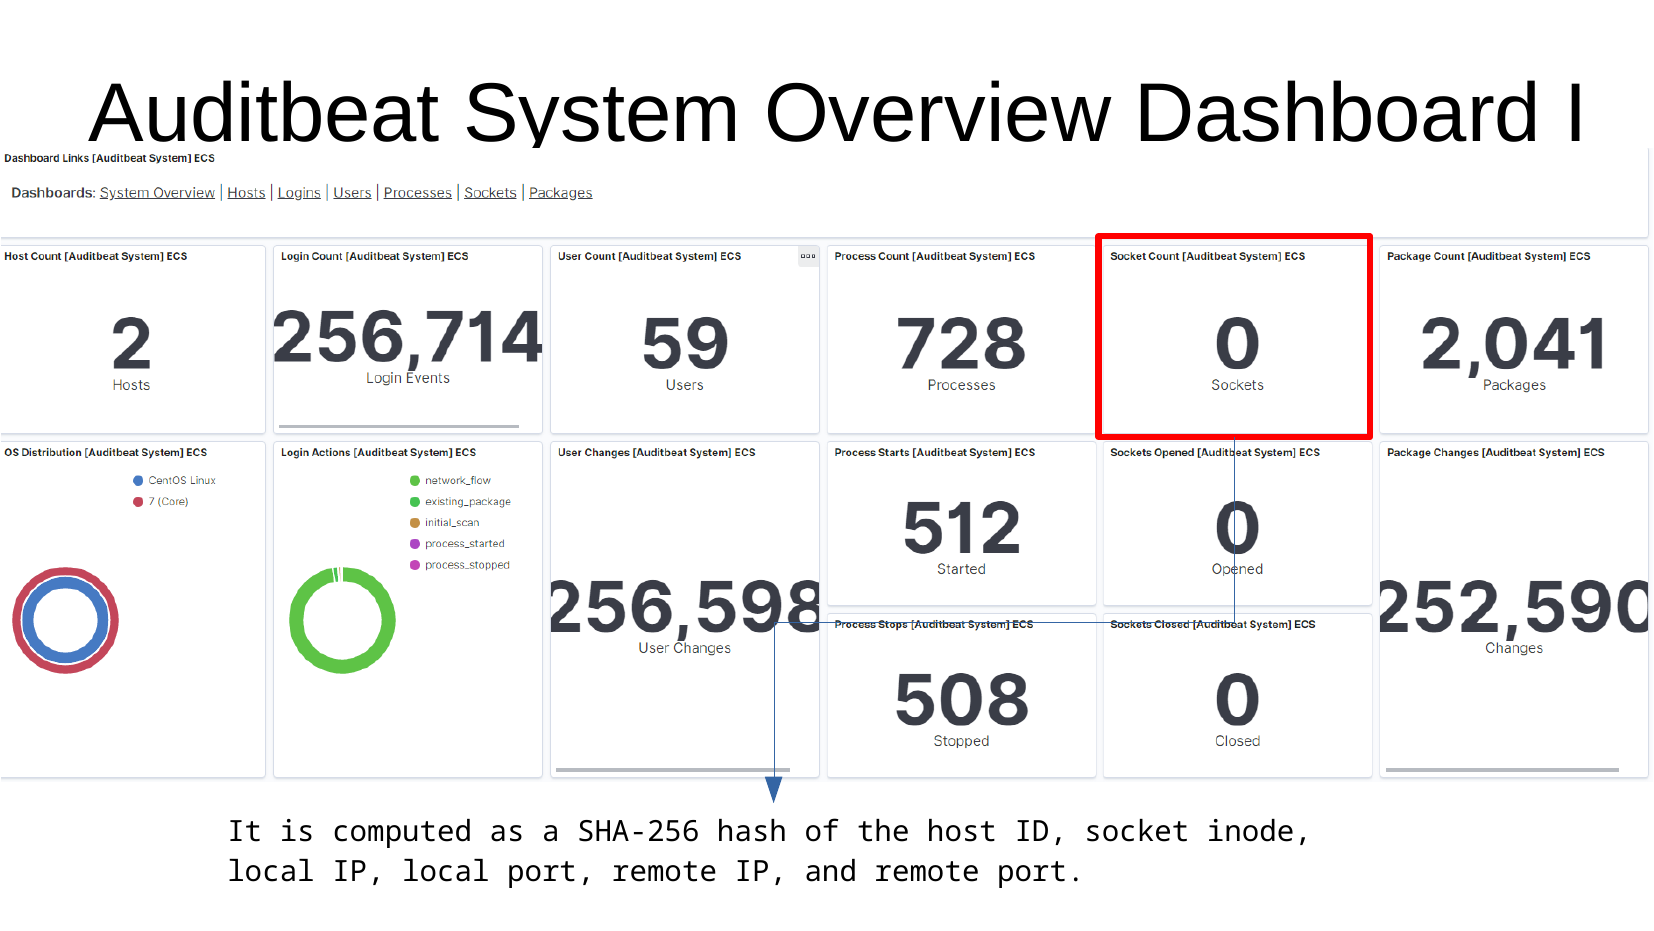

Auditbeat System Overview Dashboard I
It is computed as a SHA-256 hash of the host ID, socket inode, local IP, local port, remote IP, and remote port.